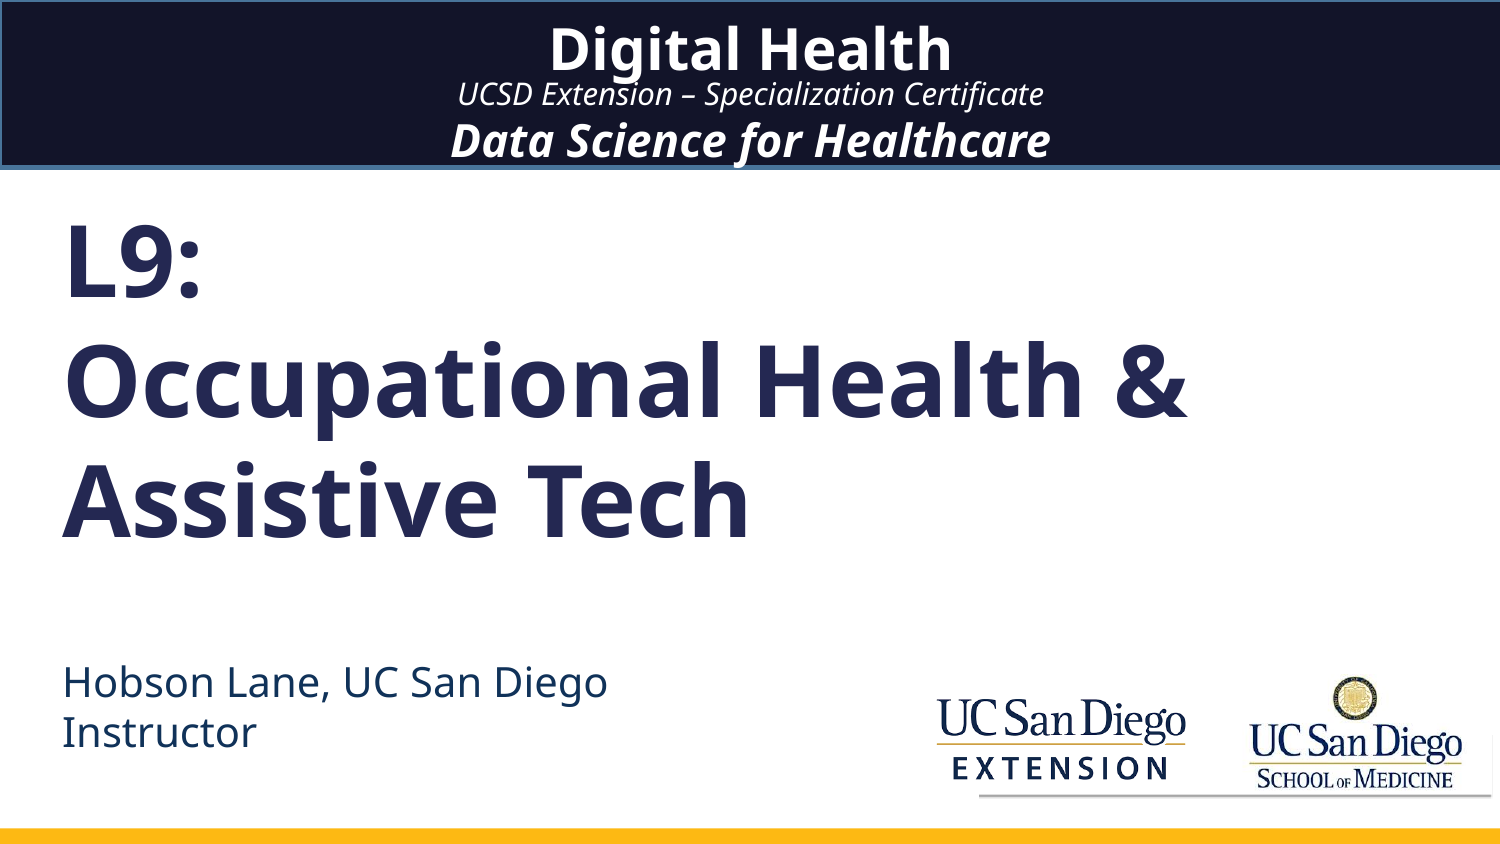

Digital Health
UCSD Extension – Specialization Certificate
Data Science for Healthcare
# L9: Occupational Health & Assistive Tech
Hobson Lane, UC San Diego
Instructor